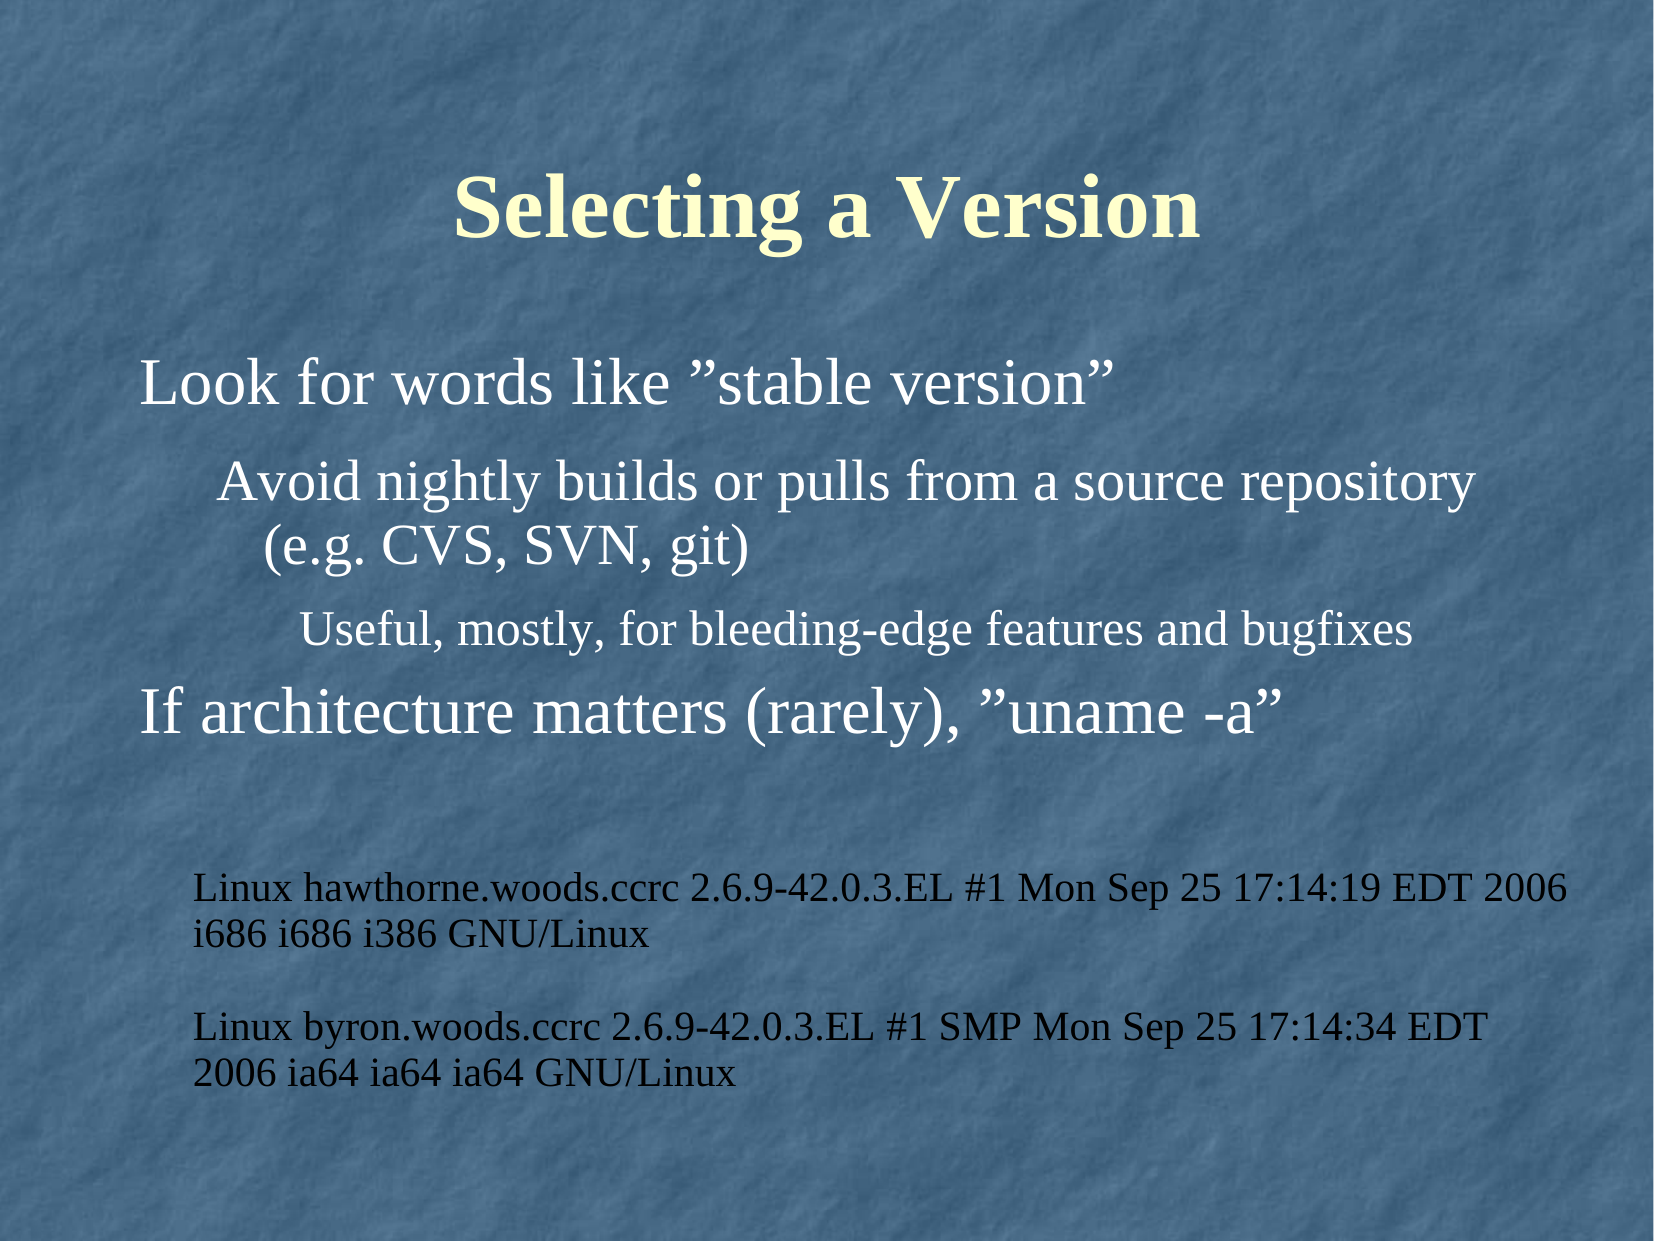

# Selecting a Version
Look for words like ”stable version”
Avoid nightly builds or pulls from a source repository (e.g. CVS, SVN, git)
Useful, mostly, for bleeding-edge features and bugfixes
If architecture matters (rarely), ”uname -a”
Linux hawthorne.woods.ccrc 2.6.9-42.0.3.EL #1 Mon Sep 25 17:14:19 EDT 2006 i686 i686 i386 GNU/Linux
Linux byron.woods.ccrc 2.6.9-42.0.3.EL #1 SMP Mon Sep 25 17:14:34 EDT 2006 ia64 ia64 ia64 GNU/Linux